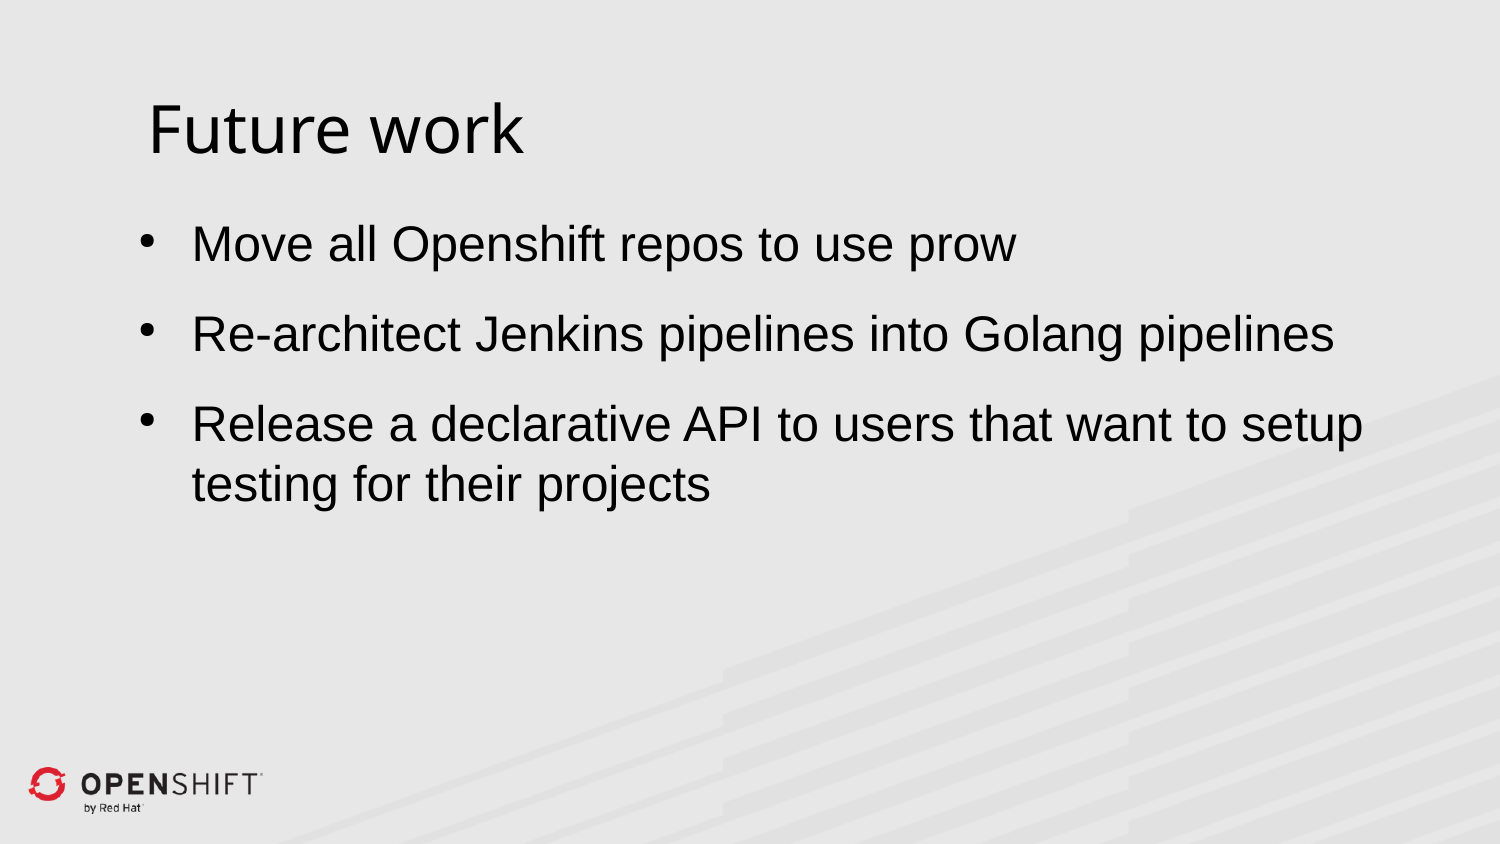

Future work
# Move all Openshift repos to use prow
Re-architect Jenkins pipelines into Golang pipelines
Release a declarative API to users that want to setup testing for their projects